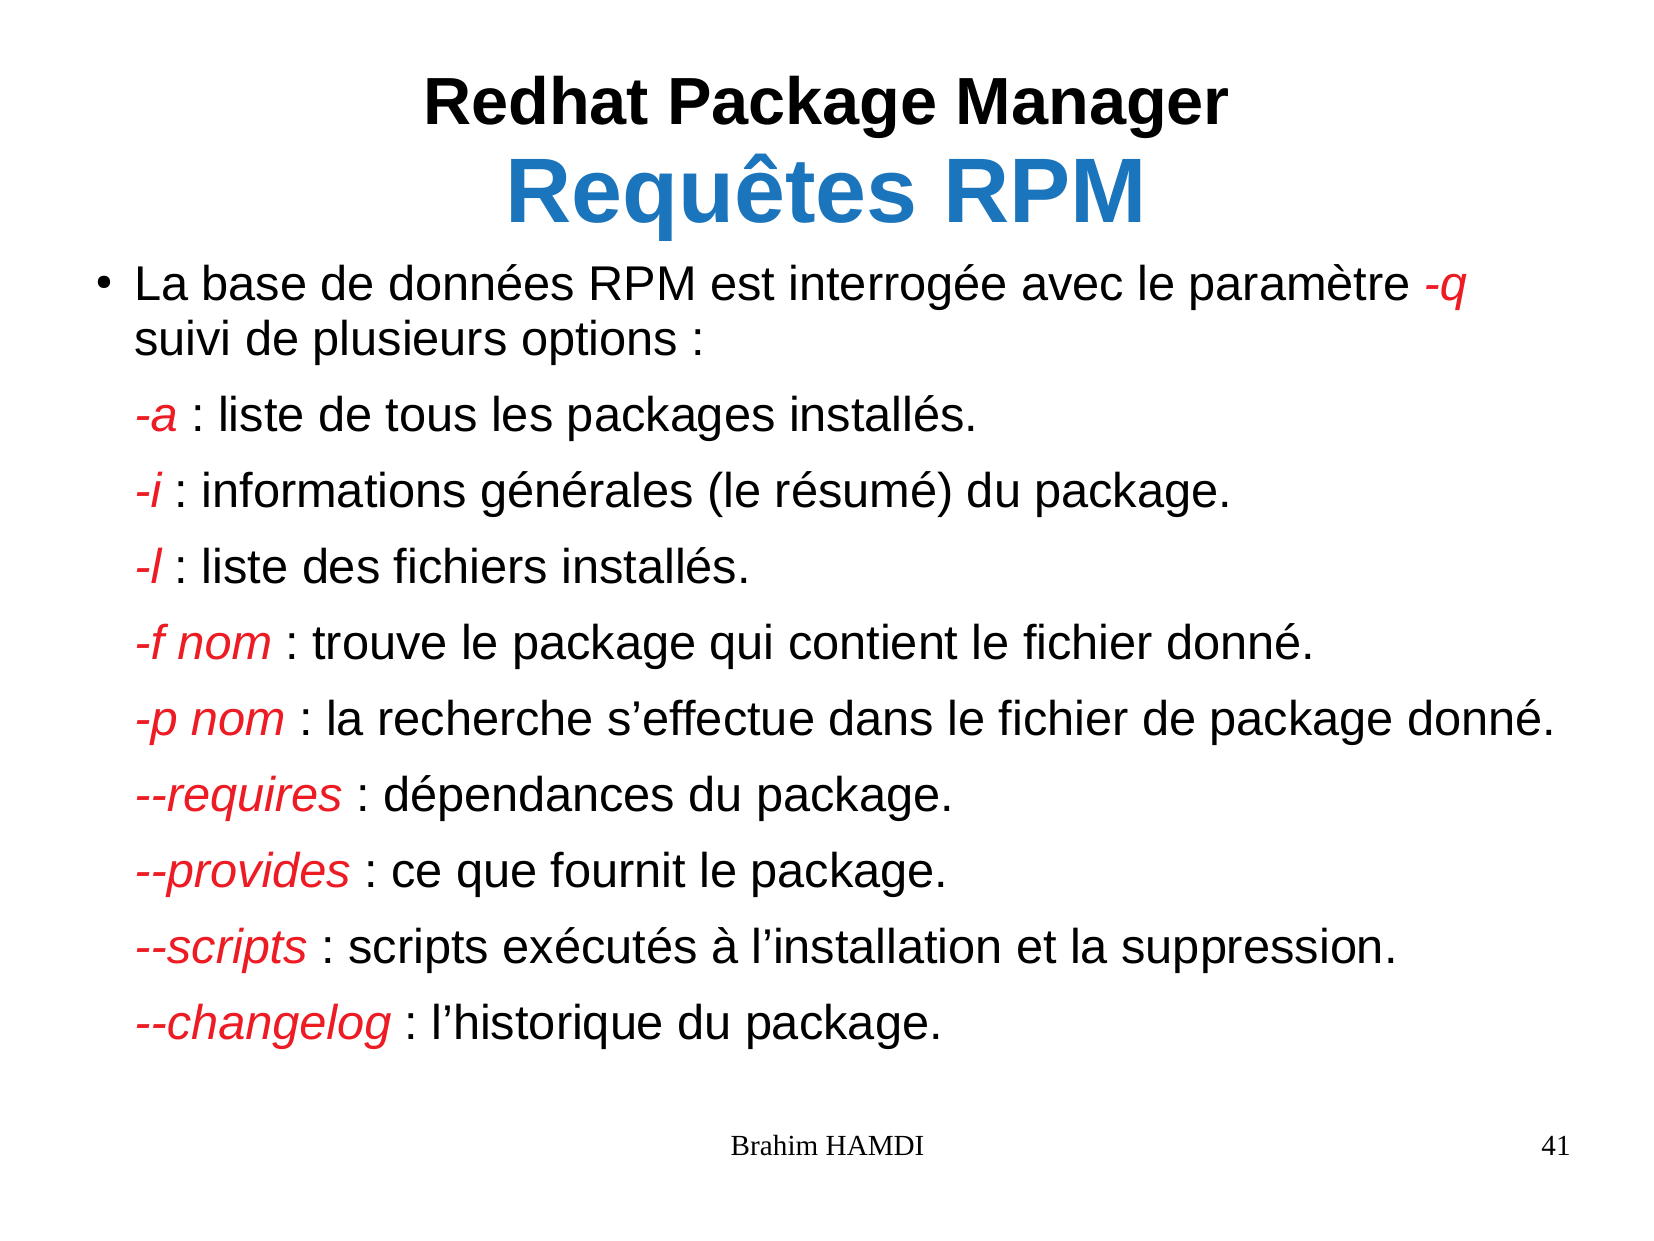

# Redhat Package Manager Requêtes RPM
La base de données RPM est interrogée avec le paramètre -q suivi de plusieurs options :
-a : liste de tous les packages installés.
-i : informations générales (le résumé) du package.
-l : liste des fichiers installés.
-f nom : trouve le package qui contient le fichier donné.
-p nom : la recherche s’effectue dans le fichier de package donné.
--requires : dépendances du package.
--provides : ce que fournit le package.
--scripts : scripts exécutés à l’installation et la suppression.
--changelog : l’historique du package.
Brahim HAMDI
41